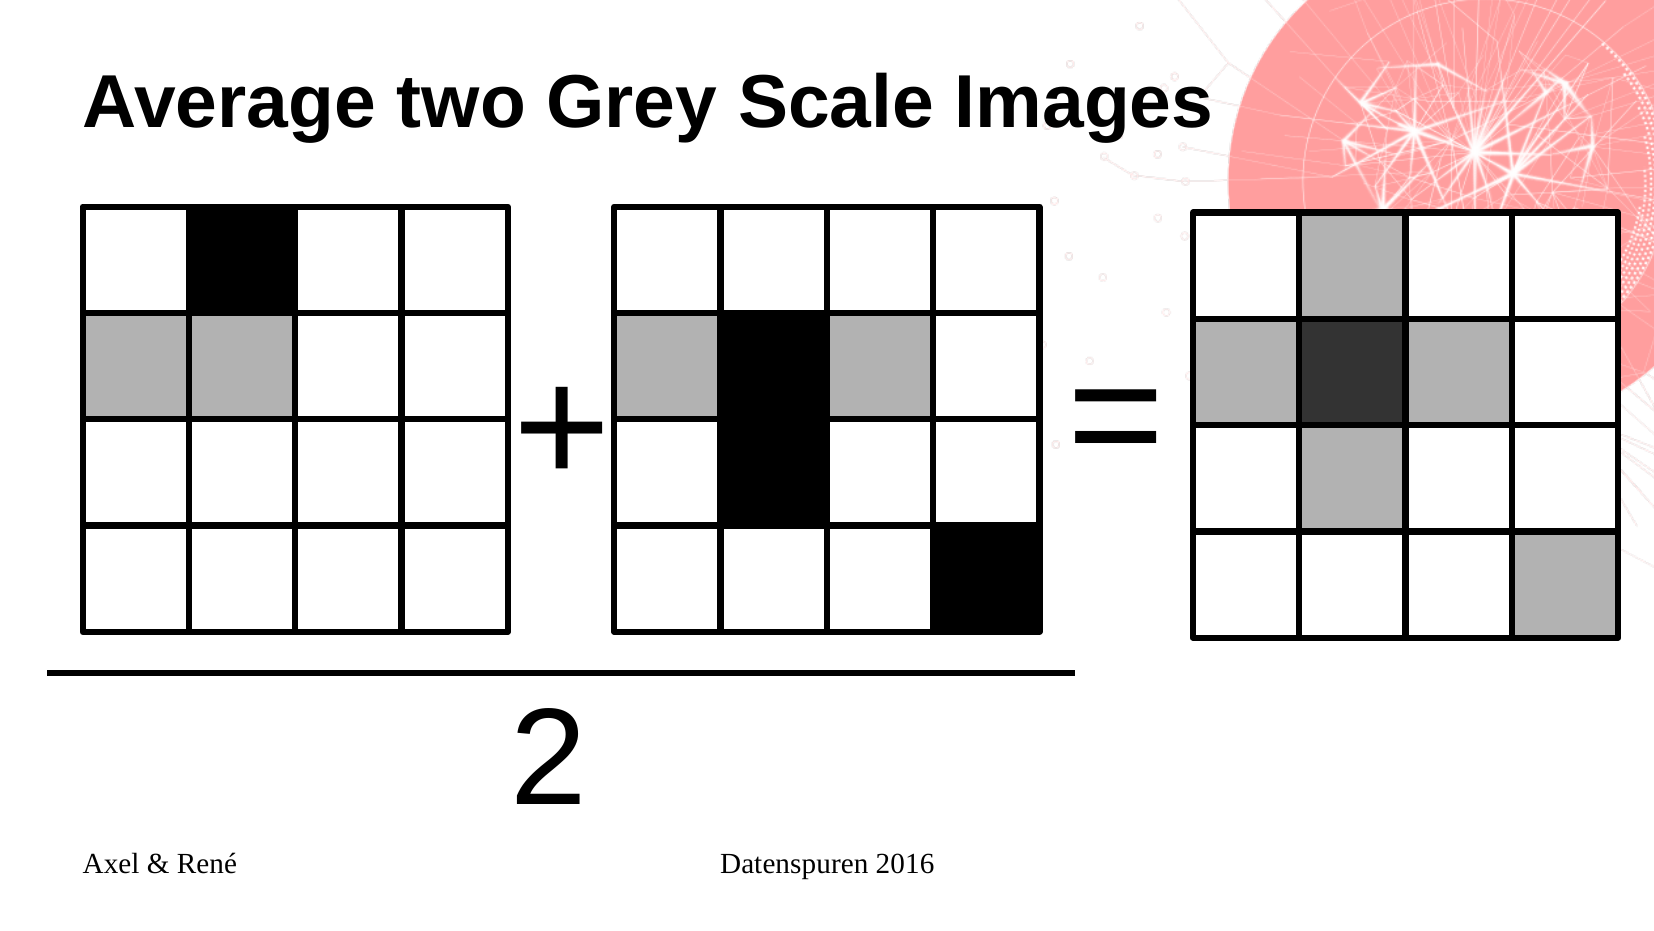

# Average two Grey Scale Images
 =
+
2